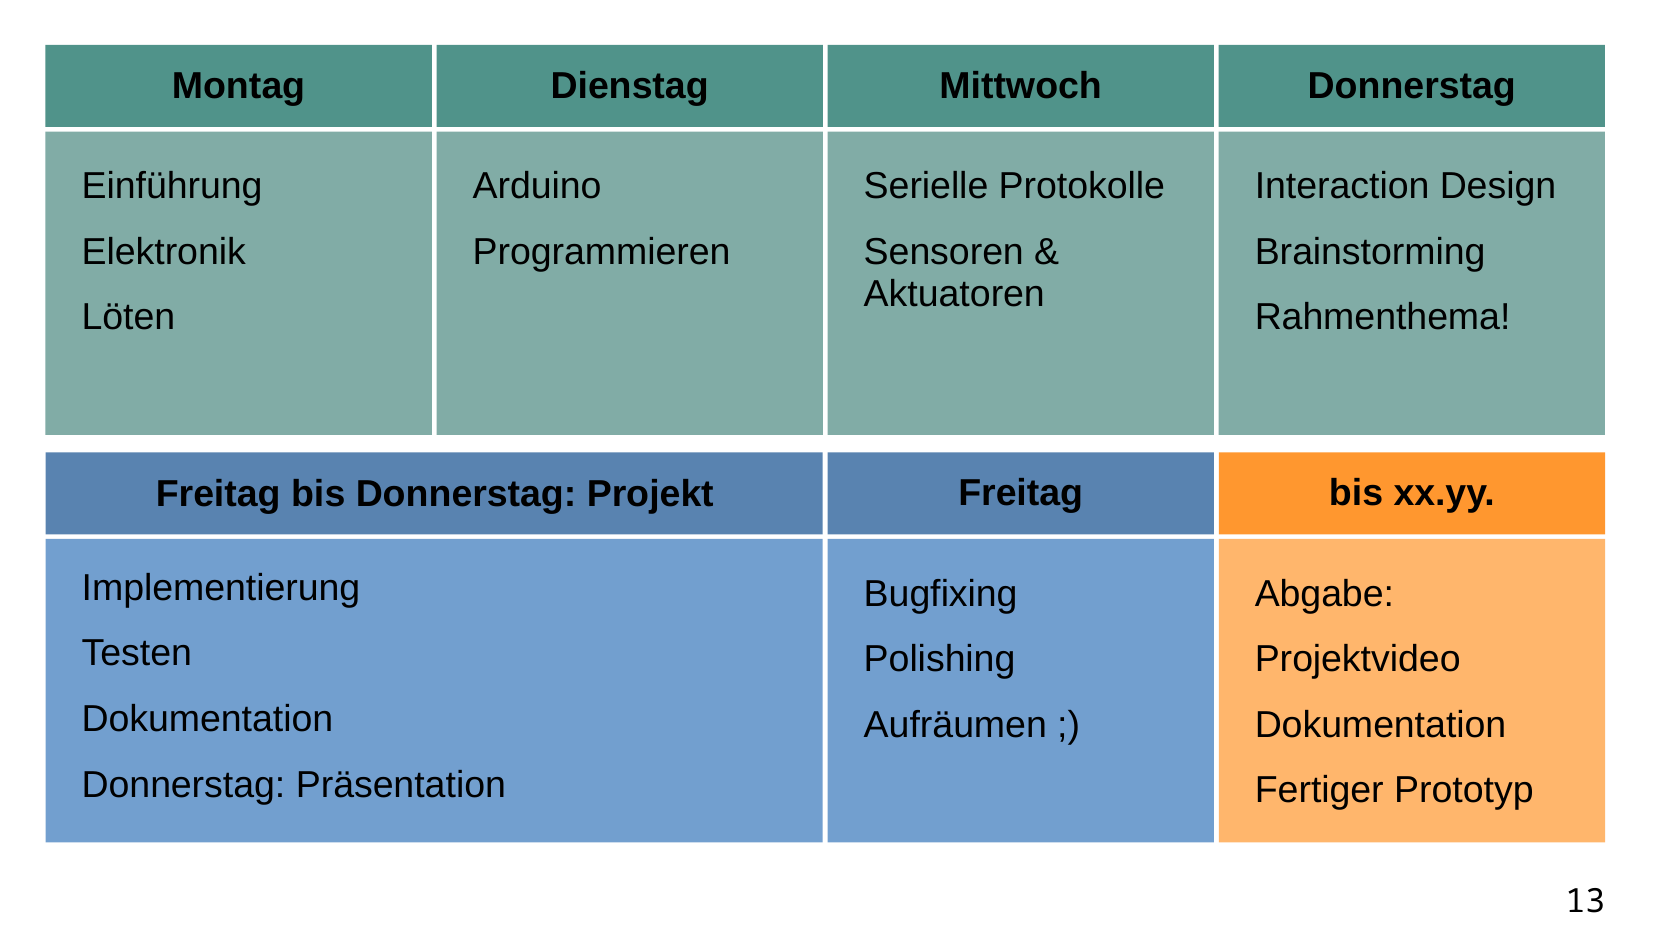

Montag
Dienstag
Mittwoch
Donnerstag
Einführung
Elektronik
Löten
Arduino
Programmieren
Serielle Protokolle
Sensoren & Aktuatoren
Interaction Design
Brainstorming
Rahmenthema!
bis xx.yy.
Freitag
Freitag bis Donnerstag: Projekt
Implementierung
Testen
Dokumentation
Donnerstag: Präsentation
Abgabe:
Projektvideo
Dokumentation
Fertiger Prototyp
Bugfixing
Polishing
Aufräumen ;)